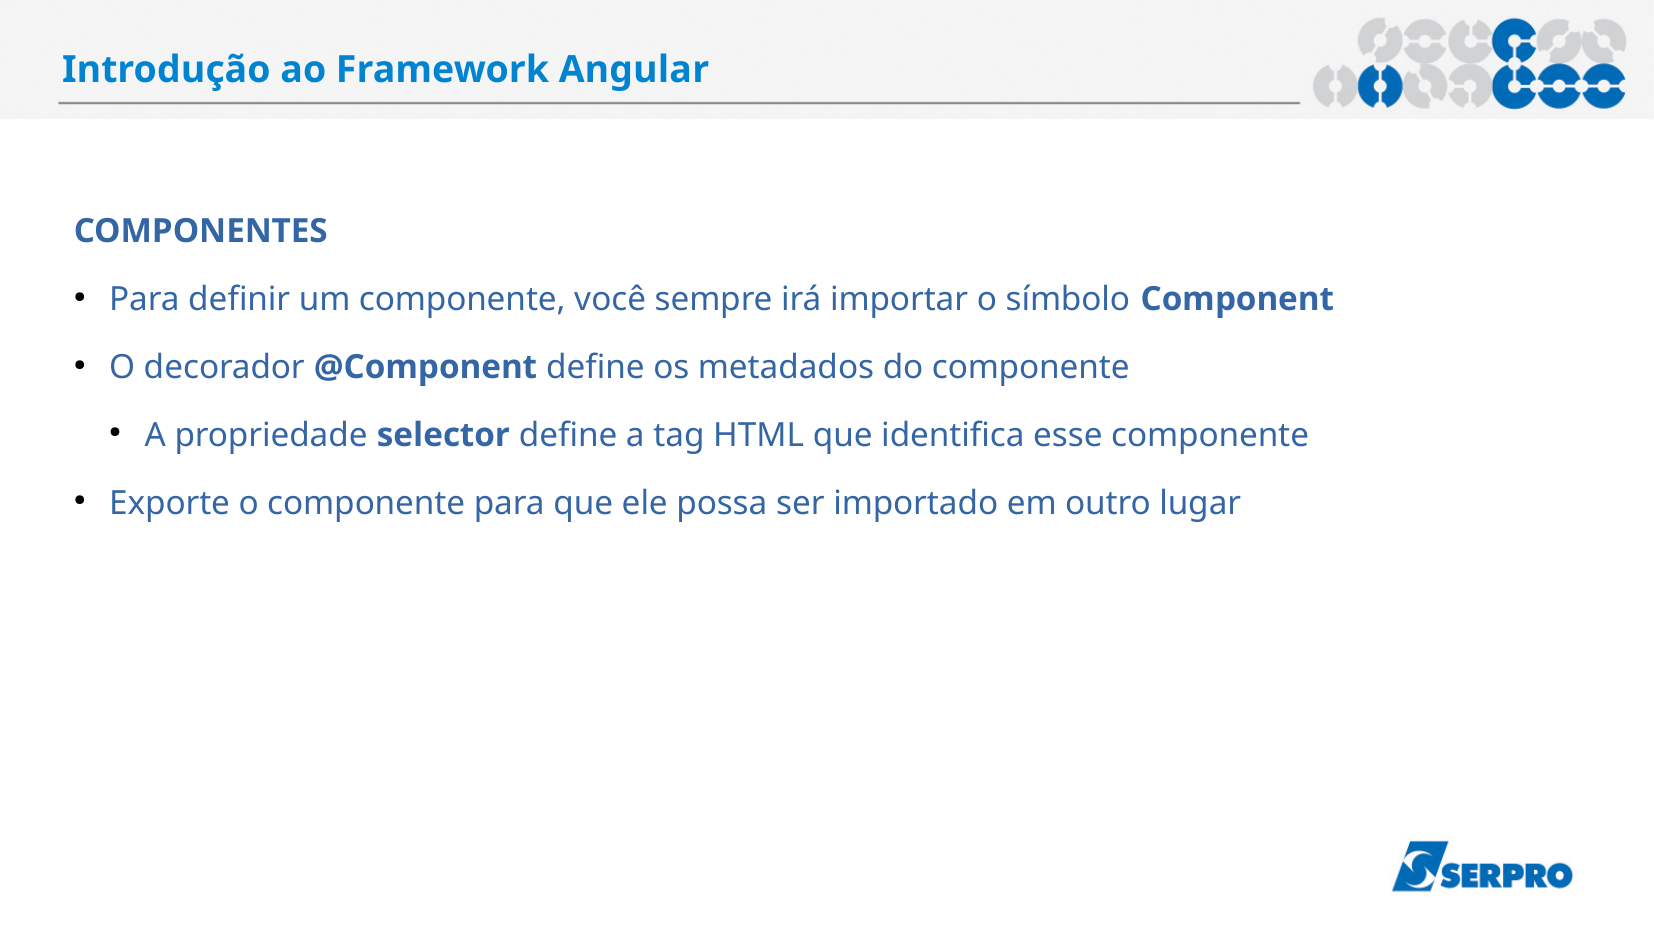

Introdução ao Framework Angular
COMPONENTES
Para definir um componente, você sempre irá importar o símbolo Component
O decorador @Component define os metadados do componente
A propriedade selector define a tag HTML que identifica esse componente
Exporte o componente para que ele possa ser importado em outro lugar